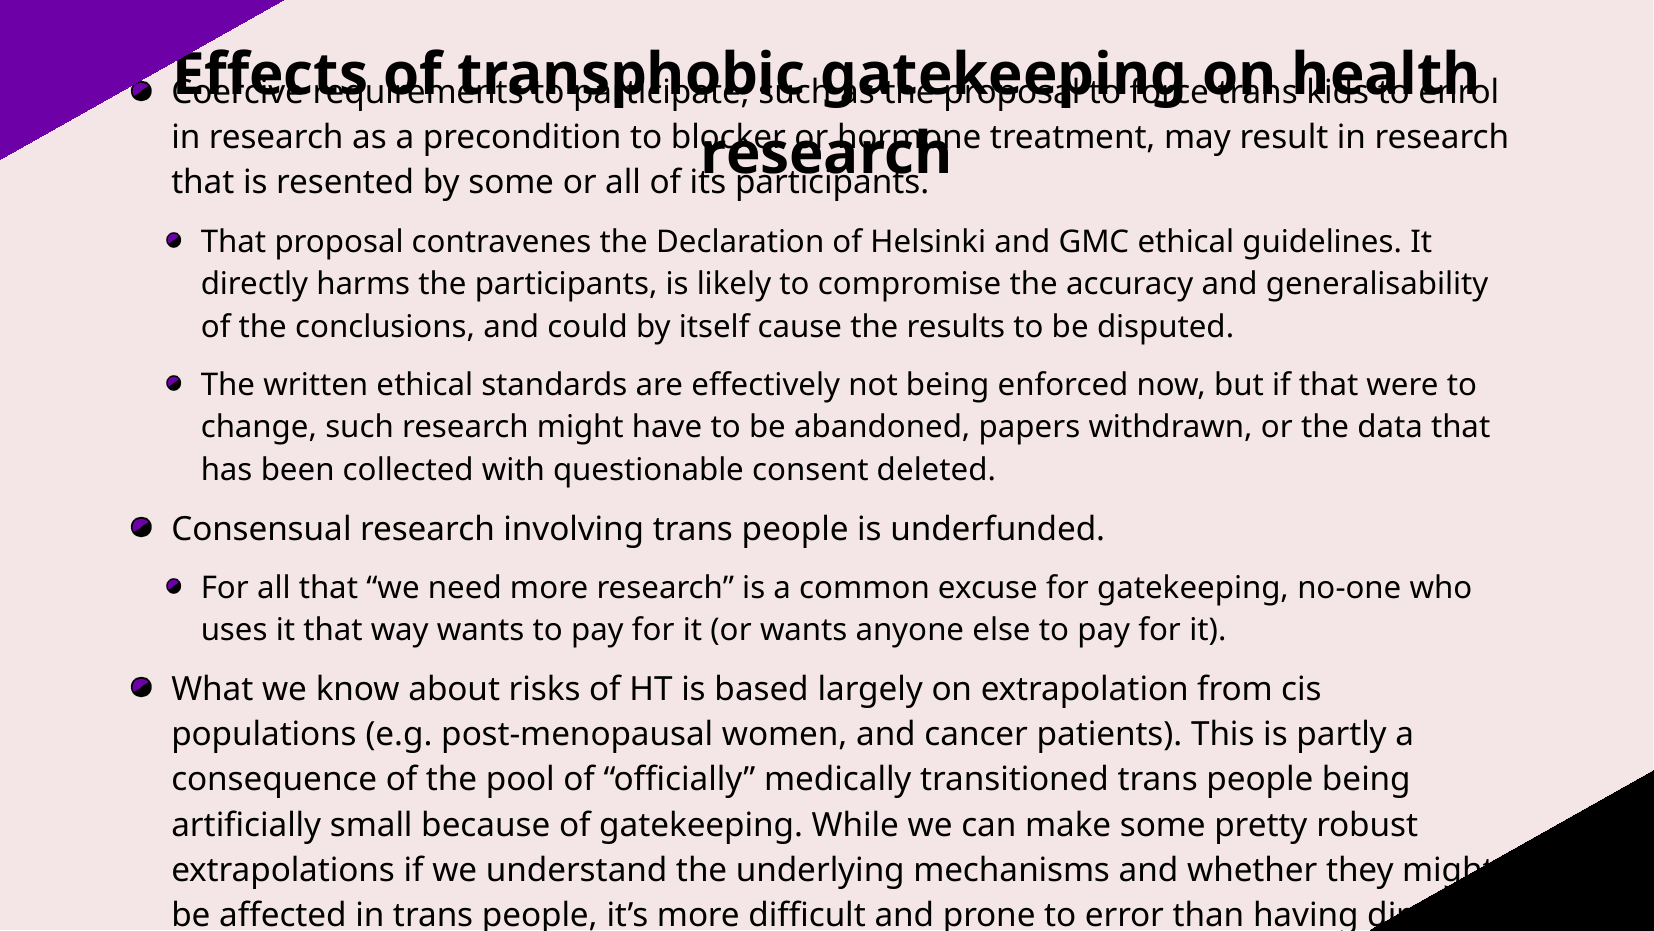

# Effects of transphobic gatekeeping on health research
Coercive requirements to participate, such as the proposal to force trans kids to enrol in research as a precondition to blocker or hormone treatment, may result in research that is resented by some or all of its participants.
That proposal contravenes the Declaration of Helsinki and GMC ethical guidelines. It directly harms the participants, is likely to compromise the accuracy and generalisability of the conclusions, and could by itself cause the results to be disputed.
The written ethical standards are effectively not being enforced now, but if that were to change, such research might have to be abandoned, papers withdrawn, or the data that has been collected with questionable consent deleted.
Consensual research involving trans people is underfunded.
For all that “we need more research” is a common excuse for gatekeeping, no-one who uses it that way wants to pay for it (or wants anyone else to pay for it).
What we know about risks of HT is based largely on extrapolation from cis populations (e.g. post-menopausal women, and cancer patients). This is partly a consequence of the pool of “officially” medically transitioned trans people being artificially small because of gatekeeping. While we can make some pretty robust extrapolations if we understand the underlying mechanisms and whether they might be affected in trans people, it’s more difficult and prone to error than having direct research results.